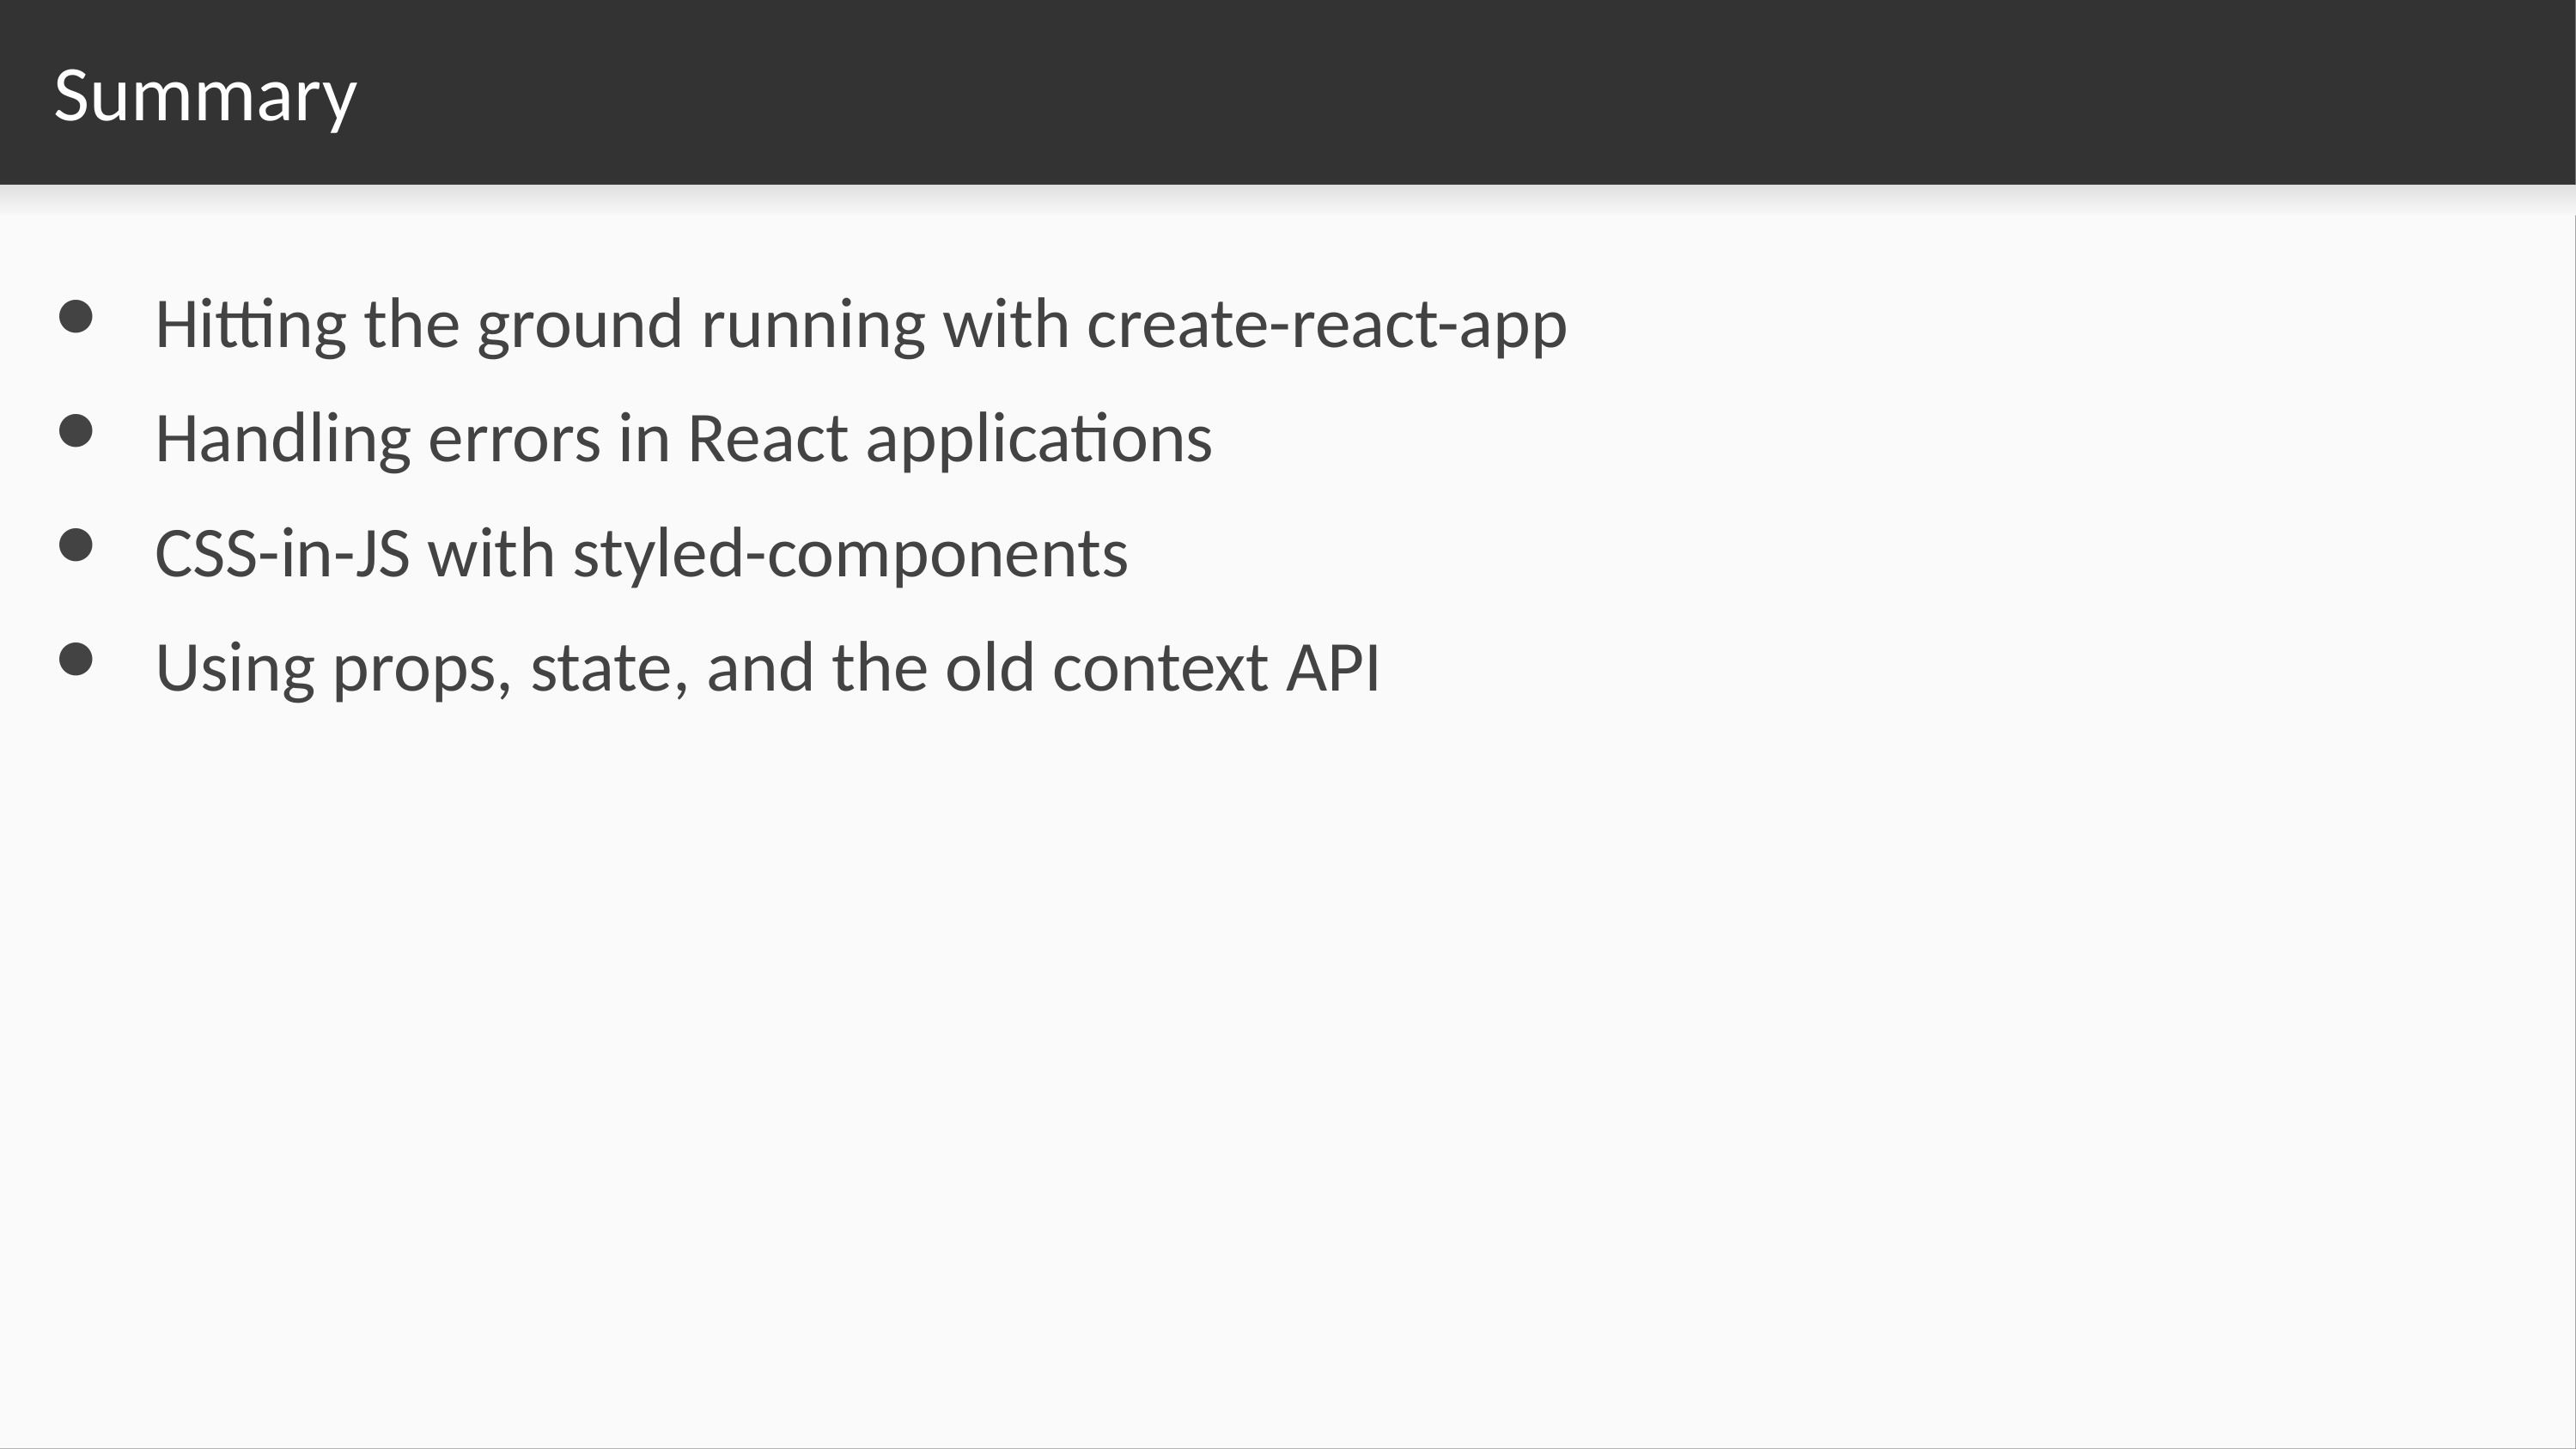

# Summary
Hitting the ground running with create-react-app
Handling errors in React applications
CSS-in-JS with styled-components
Using props, state, and the old context API